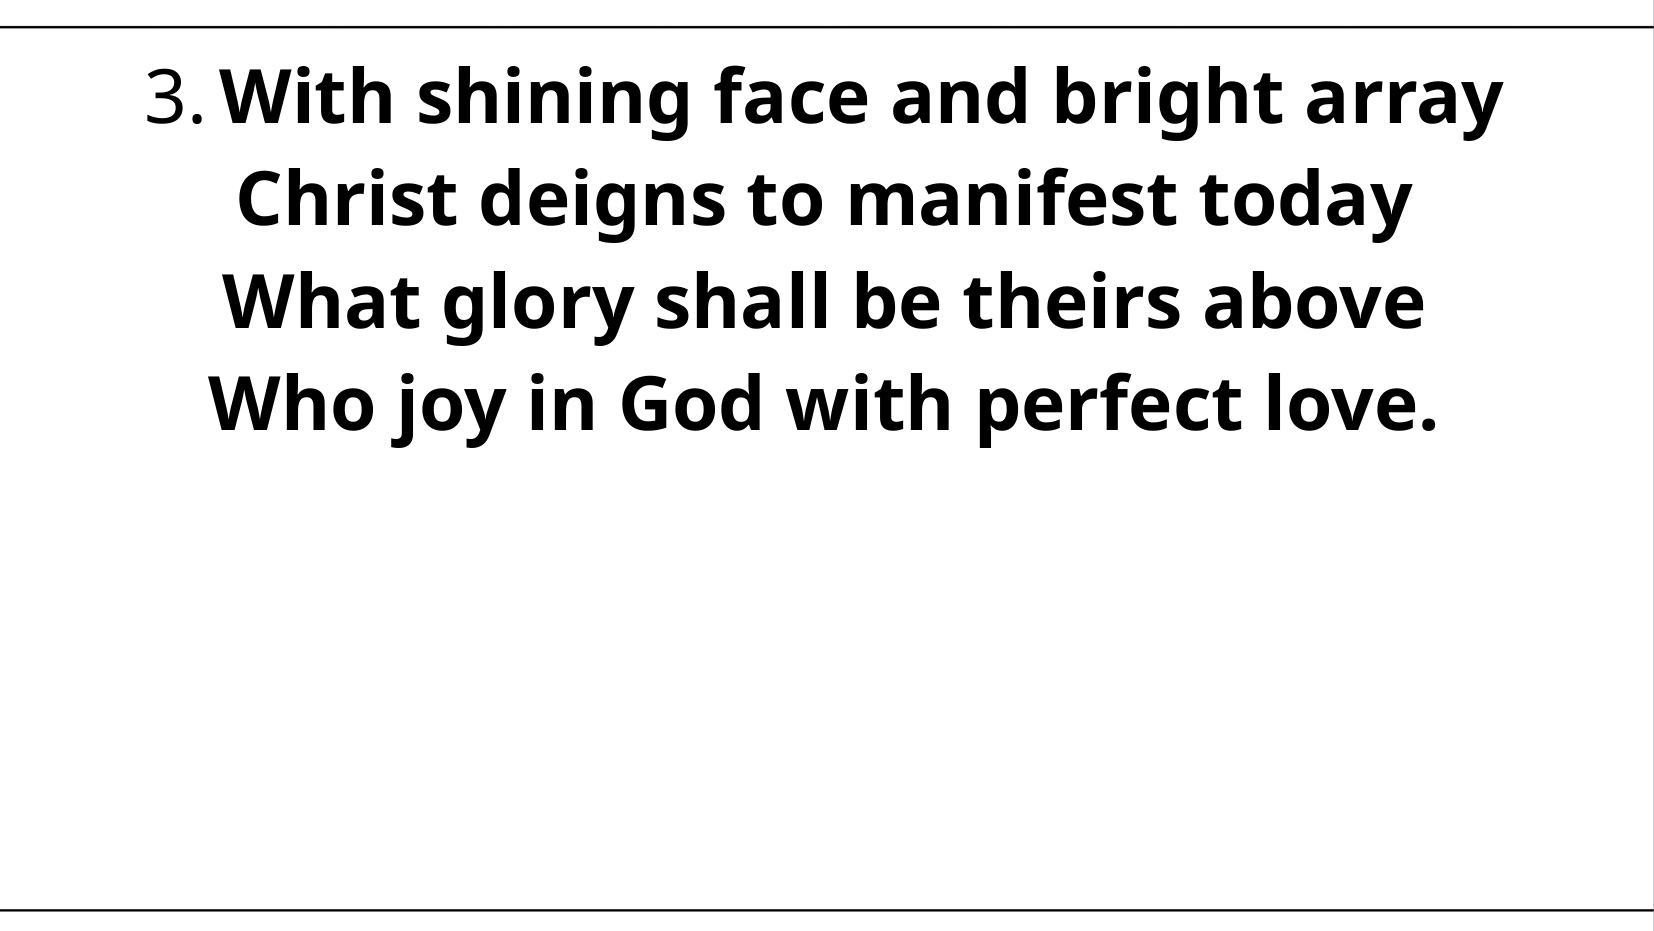

3.	With shining face and bright array
Christ deigns to manifest today
What glory shall be theirs above
Who joy in God with perfect love.